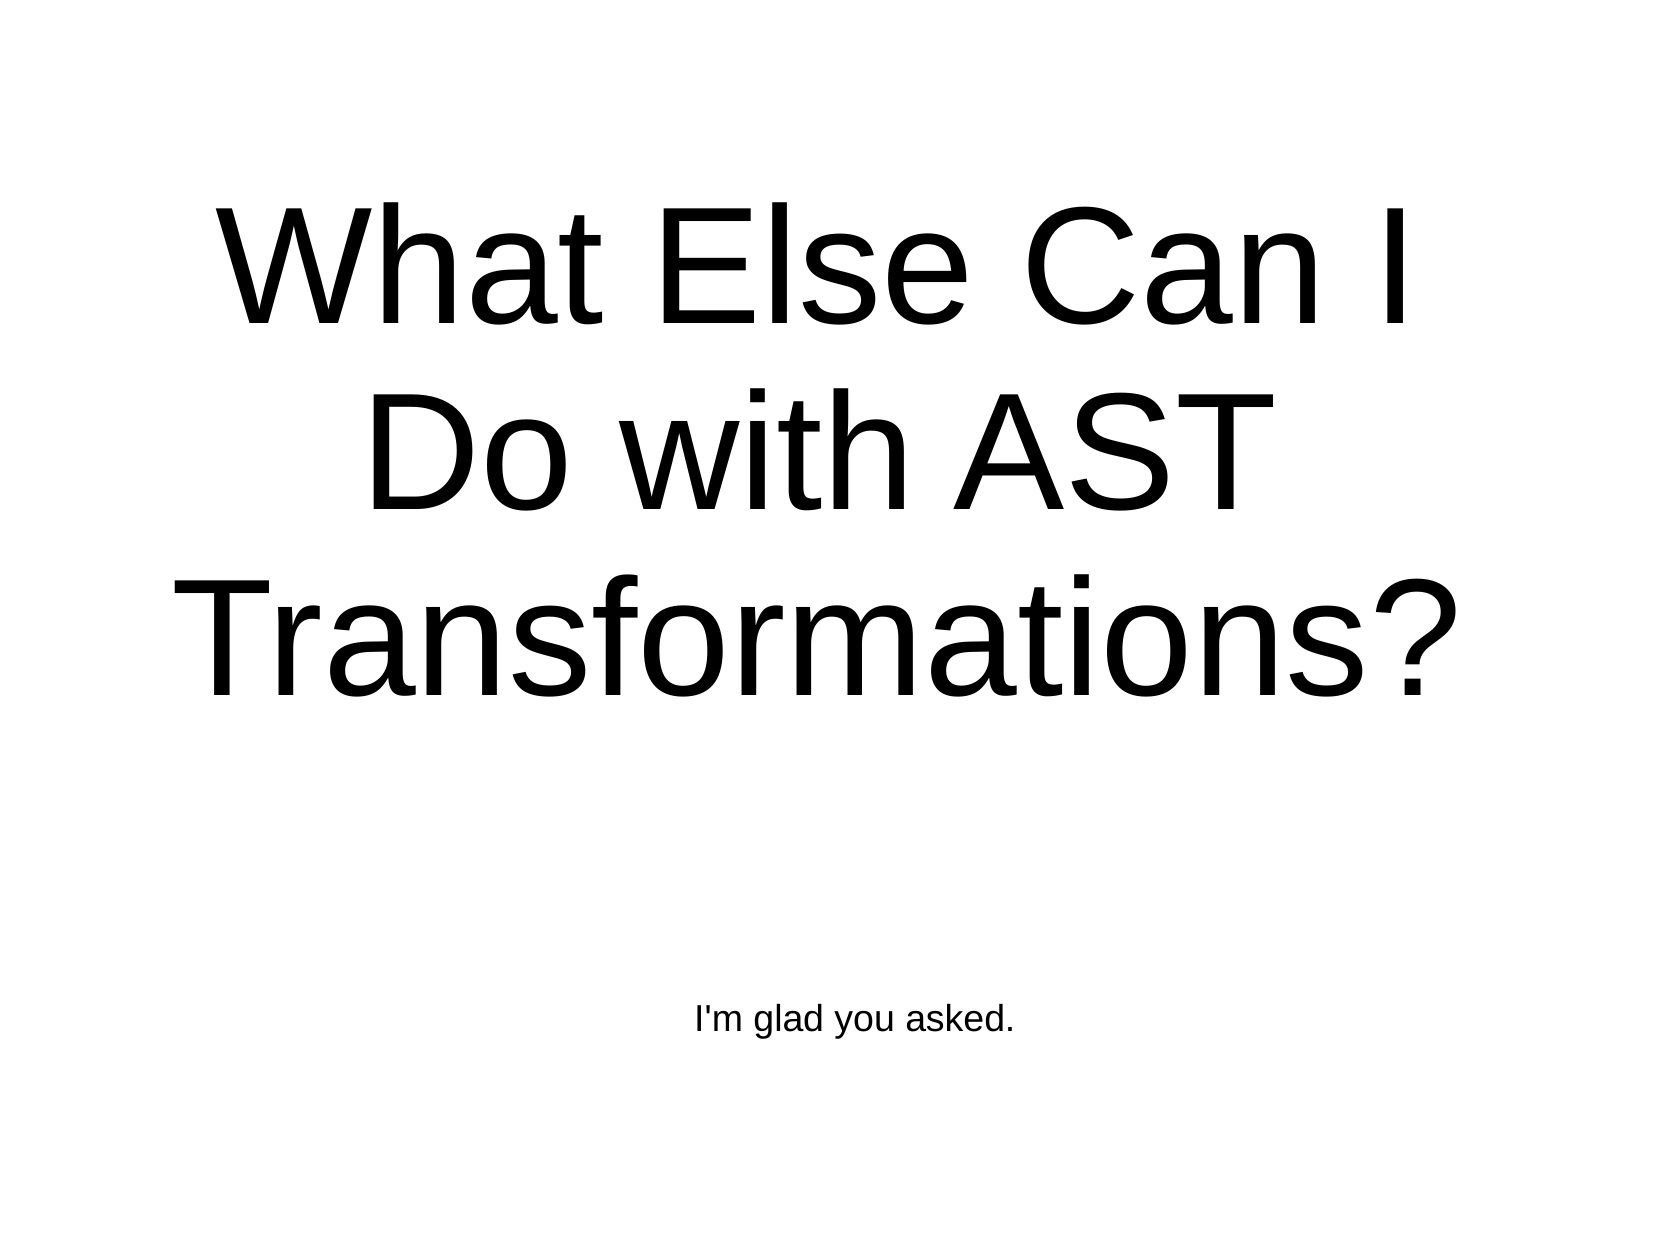

What Else Can I Do with AST Transformations?
I'm glad you asked.